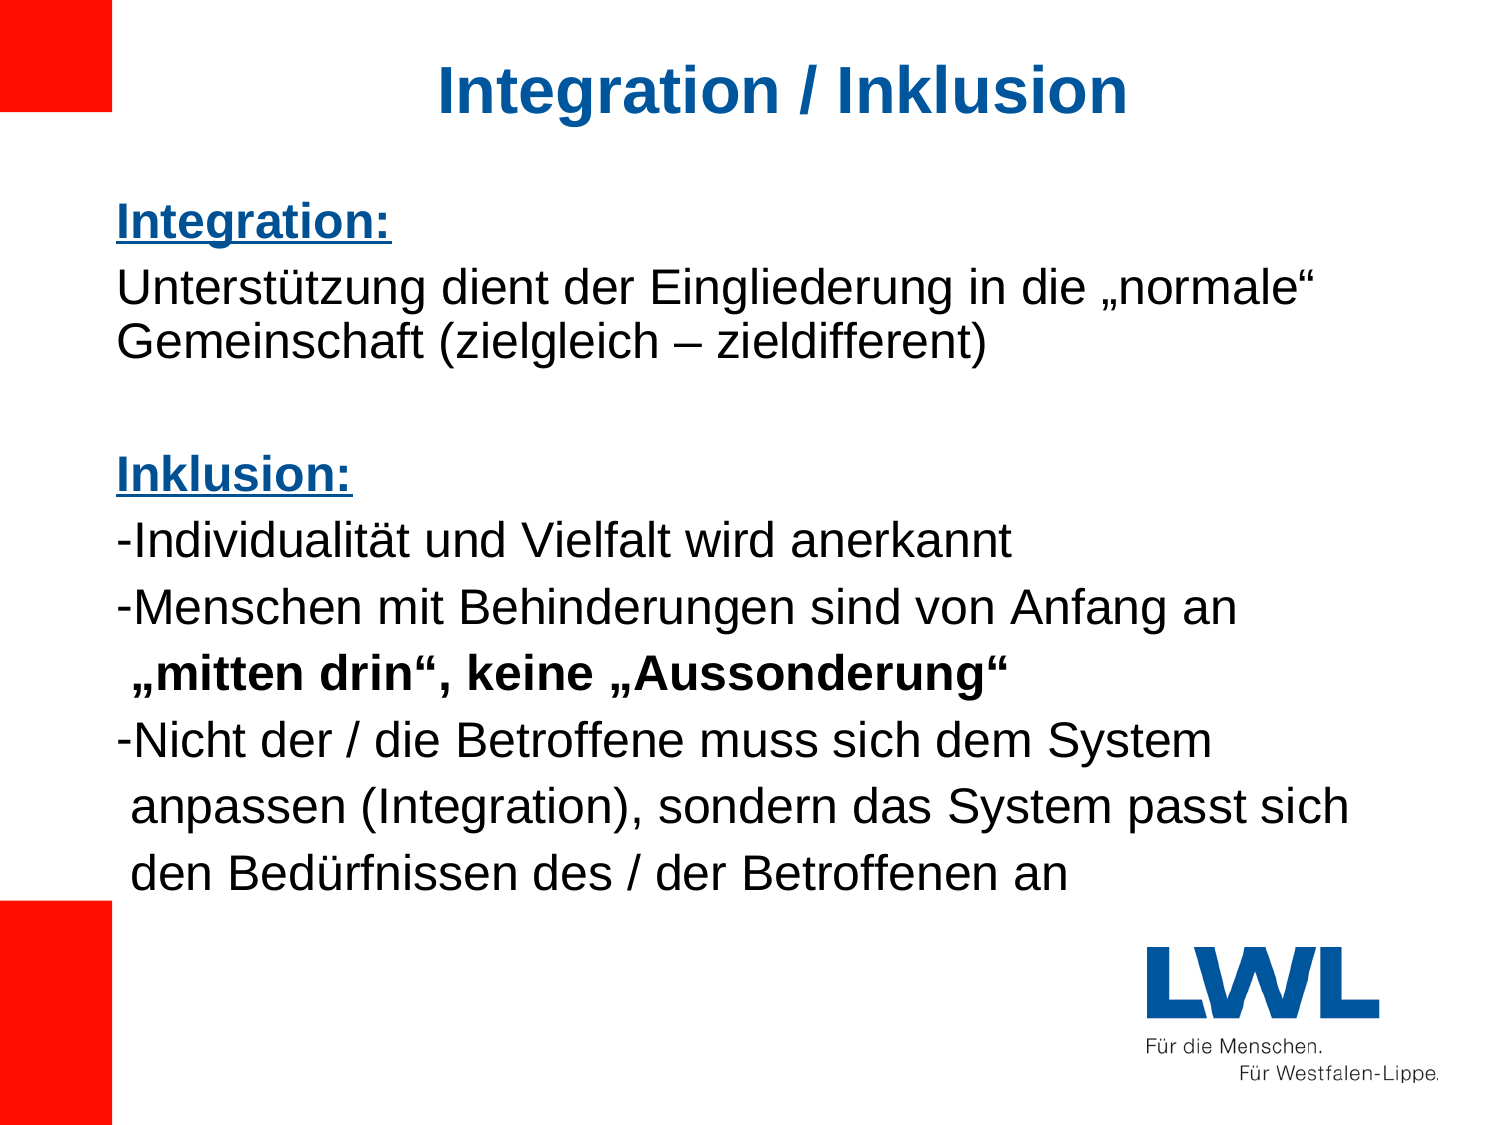

# Integration / Inklusion
Integration:
Unterstützung dient der Eingliederung in die „normale“ Gemeinschaft (zielgleich – zieldifferent)
Inklusion:
Individualität und Vielfalt wird anerkannt
Menschen mit Behinderungen sind von Anfang an
 „mitten drin“, keine „Aussonderung“
Nicht der / die Betroffene muss sich dem System
 anpassen (Integration), sondern das System passt sich
 den Bedürfnissen des / der Betroffenen an